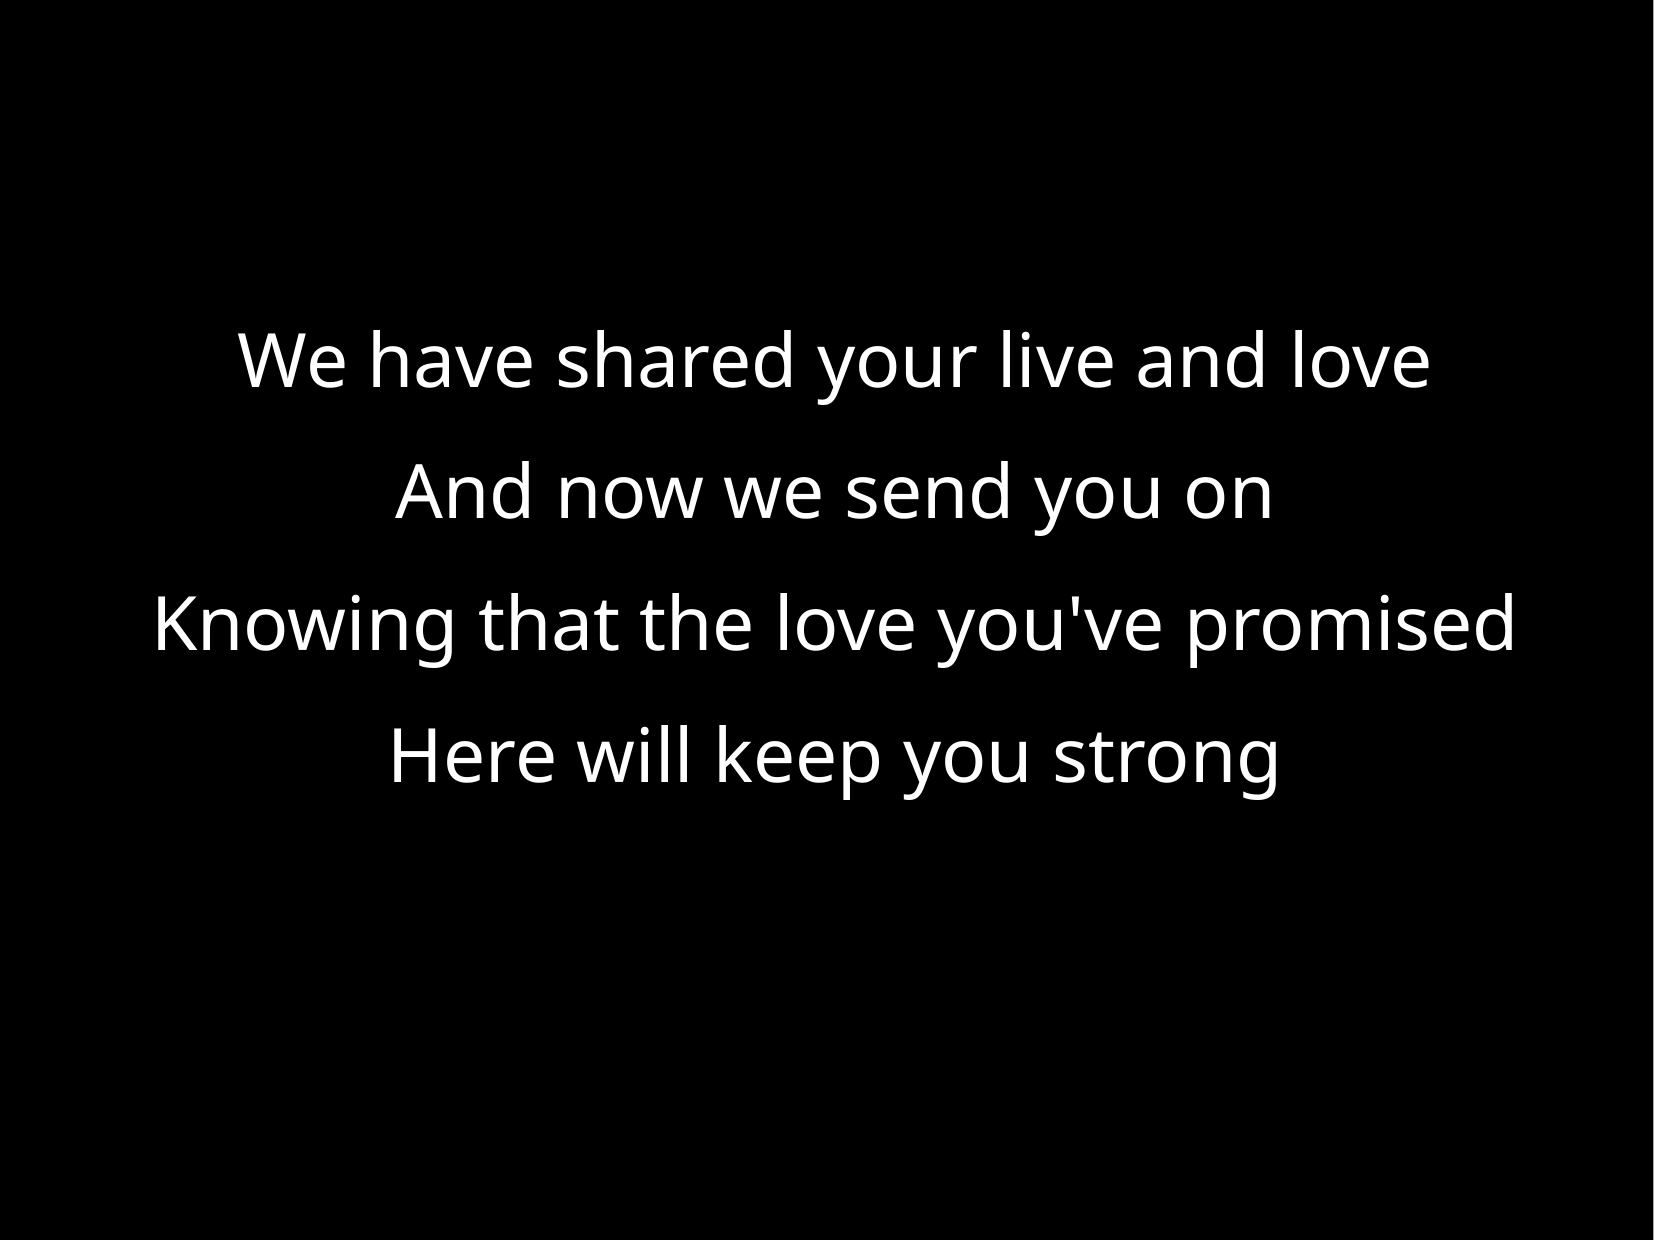

#
We have shared your live and love
And now we send you on
Knowing that the love you've promised
Here will keep you strong